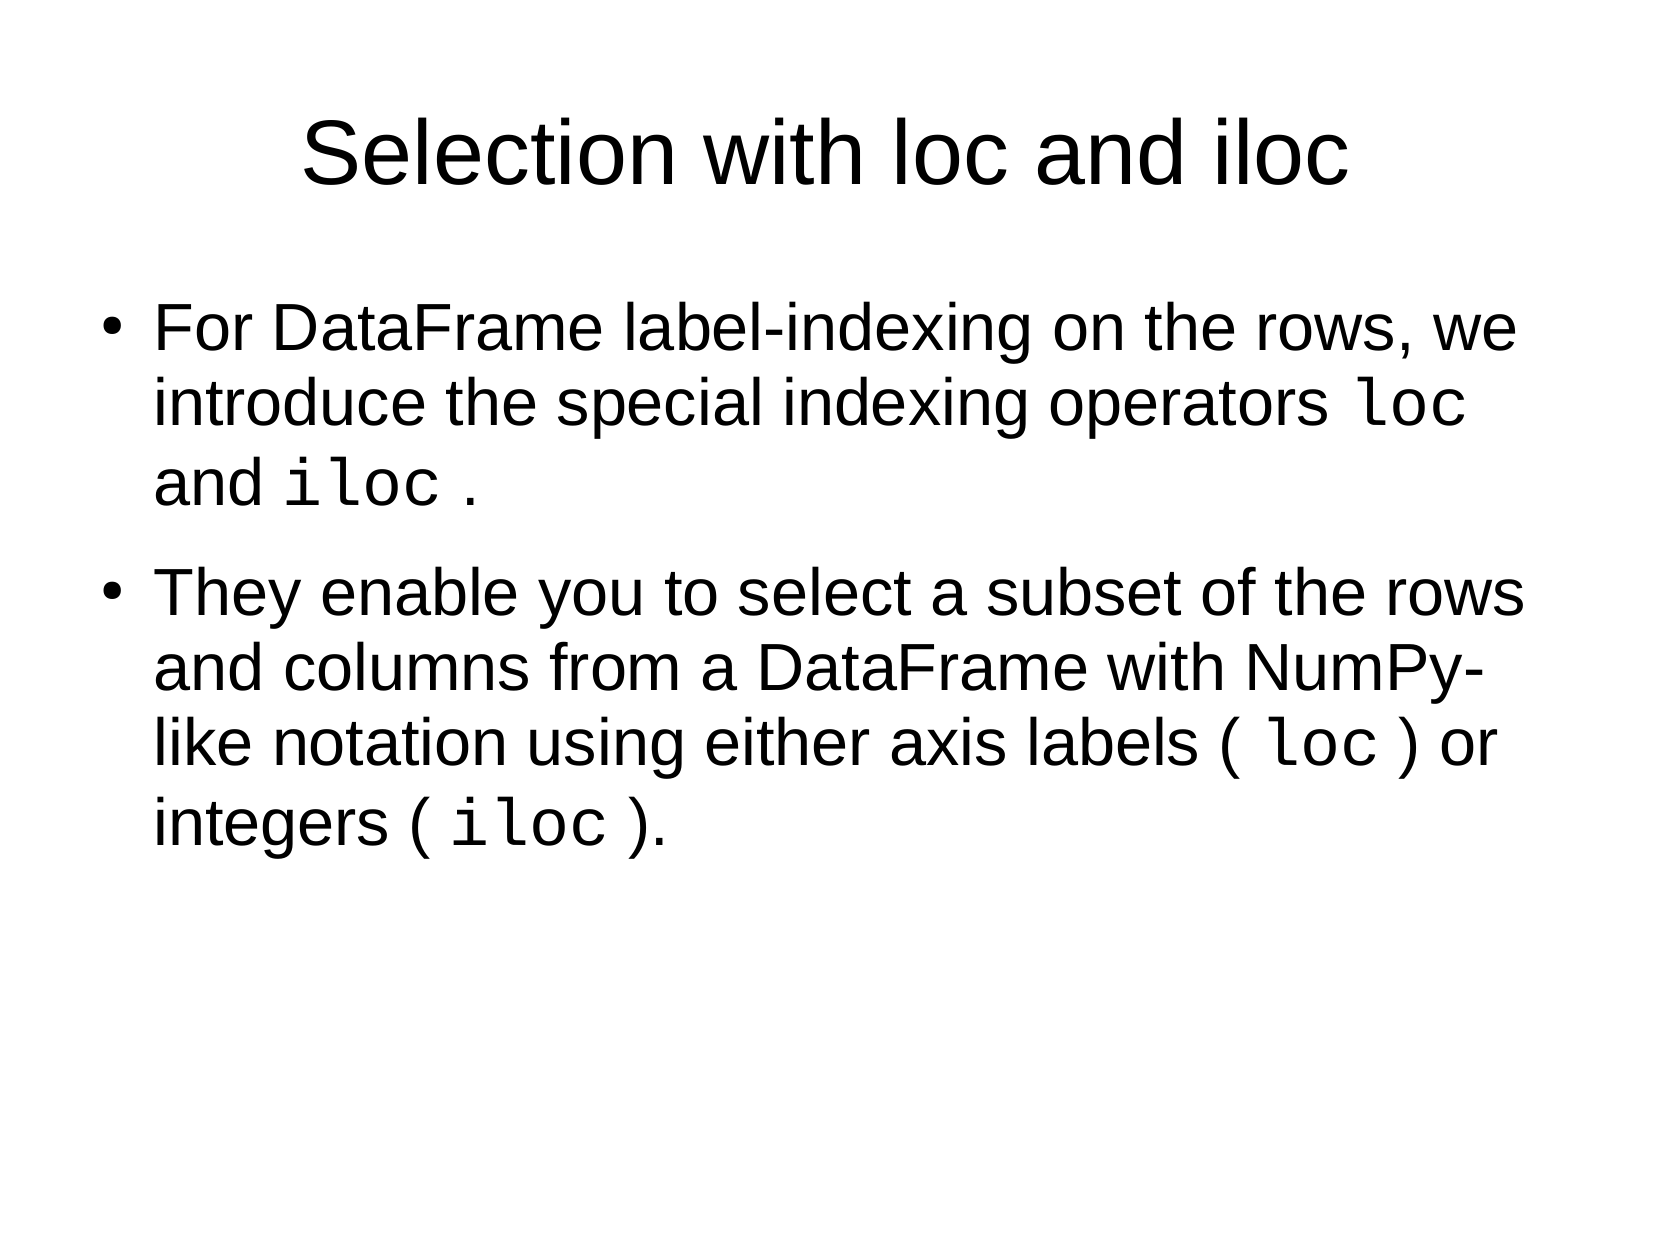

# Selection with loc and iloc
For DataFrame label-indexing on the rows, we introduce the special indexing operators loc and iloc .
They enable you to select a subset of the rows and columns from a DataFrame with NumPy-like notation using either axis labels ( loc ) or integers ( iloc ).